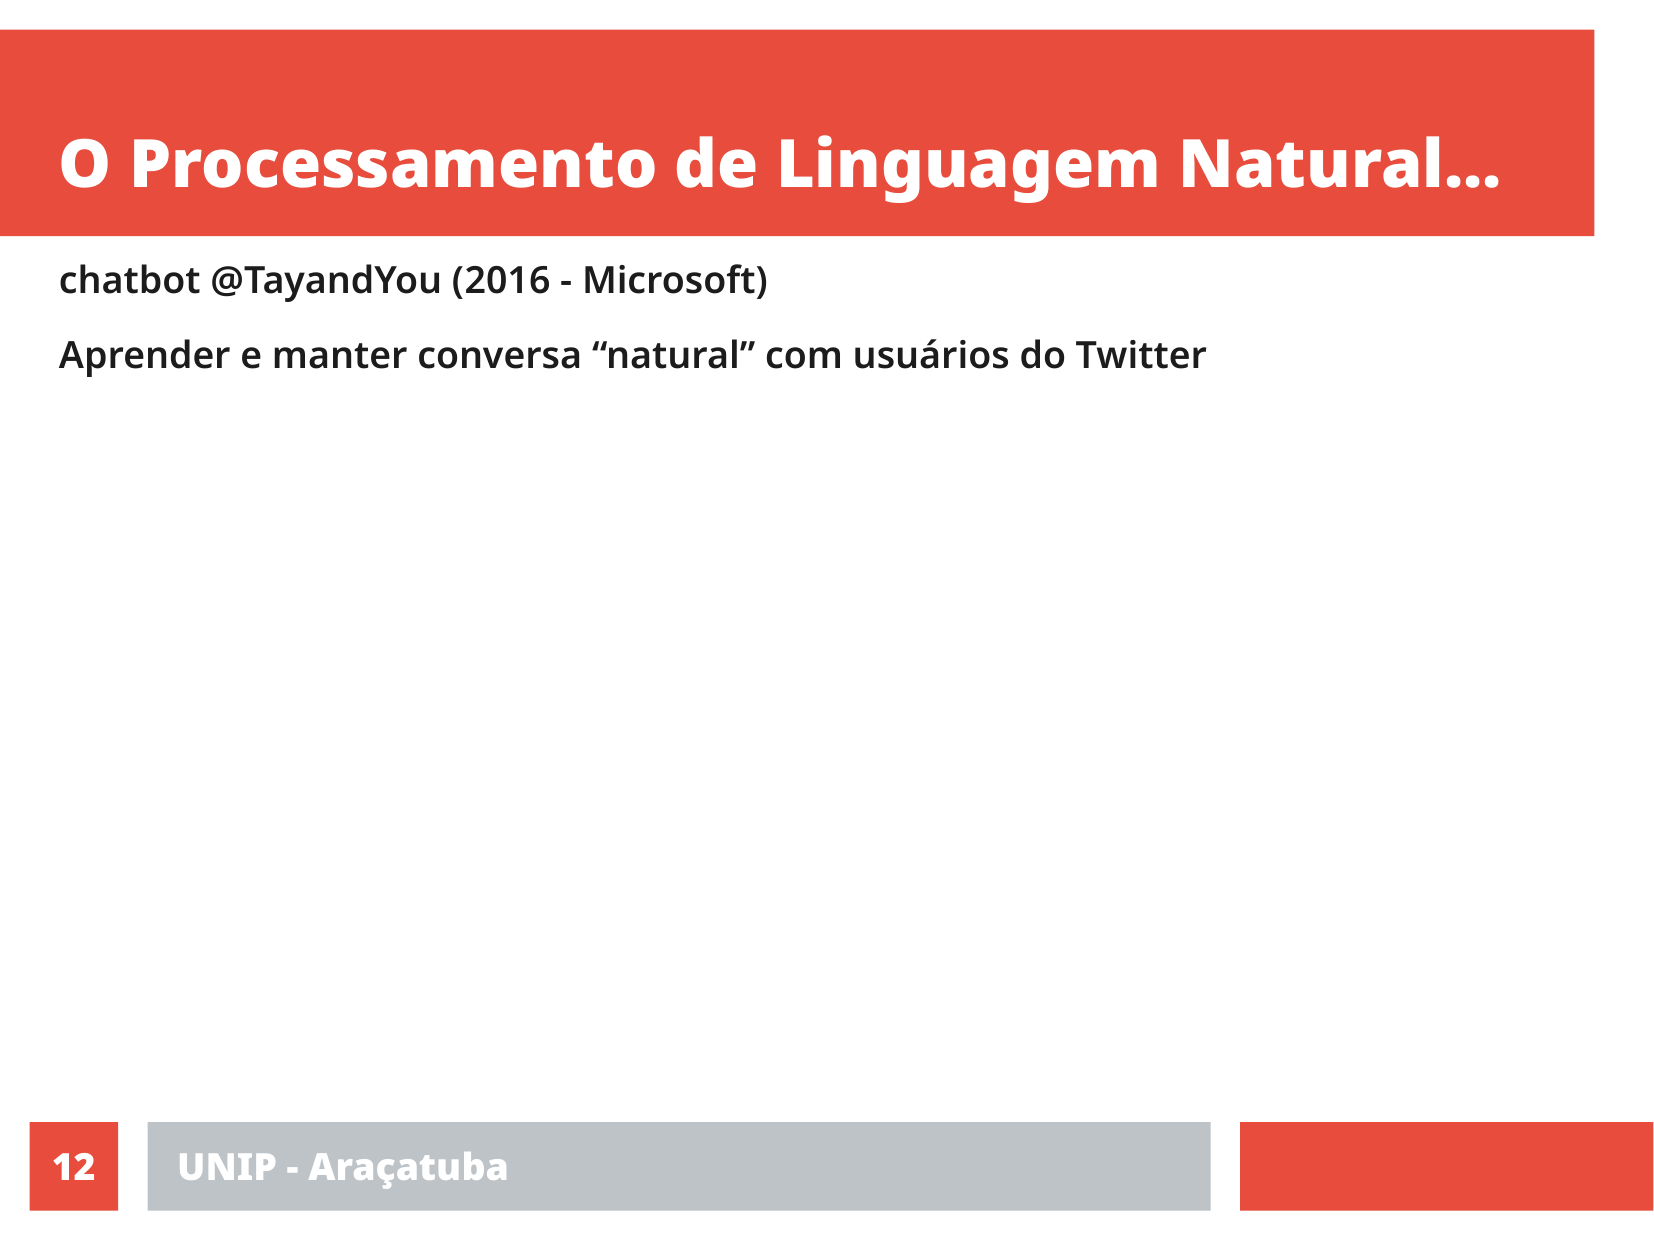

# O Processamento de Linguagem Natural...
chatbot @TayandYou (2016 - Microsoft)
Aprender e manter conversa “natural” com usuários do Twitter
12
UNIP - Araçatuba